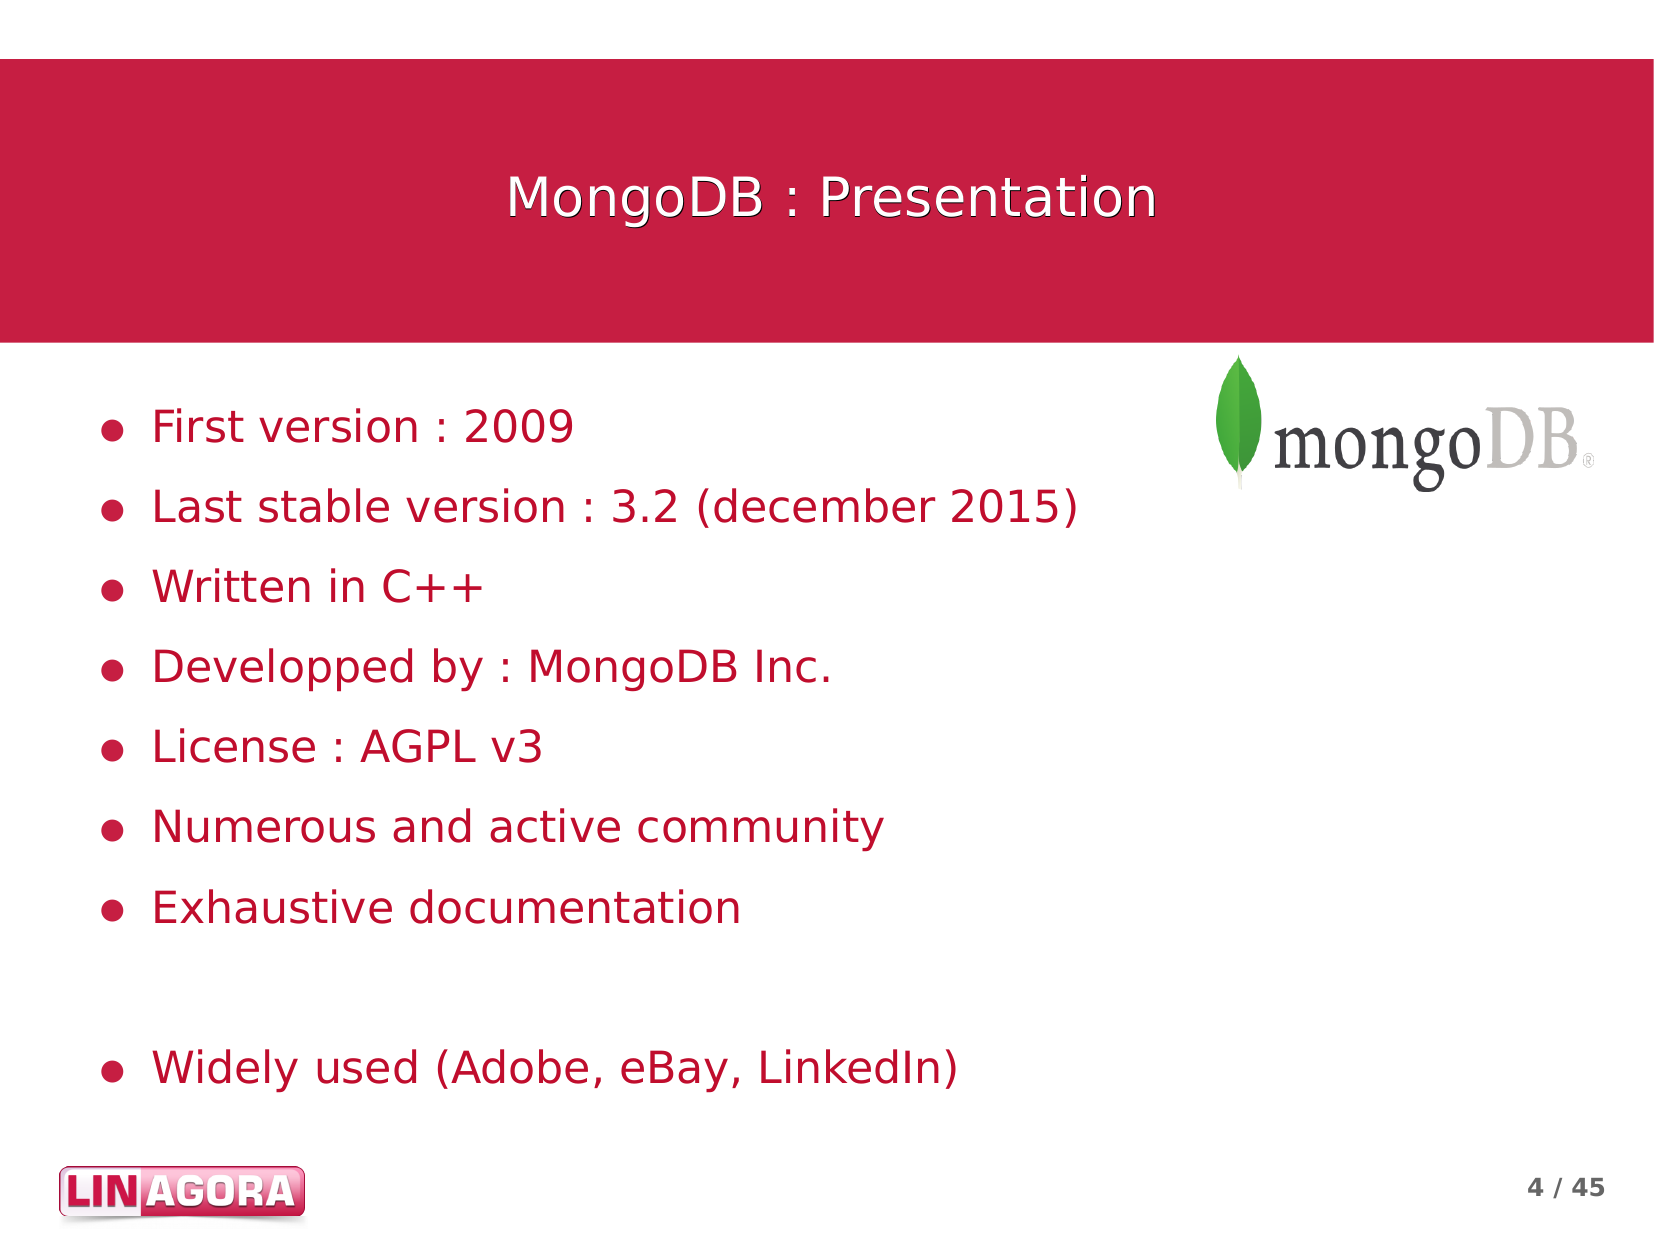

# MongoDB : Presentation
First version : 2009
Last stable version : 3.2 (december 2015)
Written in C++
Developped by : MongoDB Inc.
License : AGPL v3
Numerous and active community
Exhaustive documentation
Widely used (Adobe, eBay, LinkedIn)